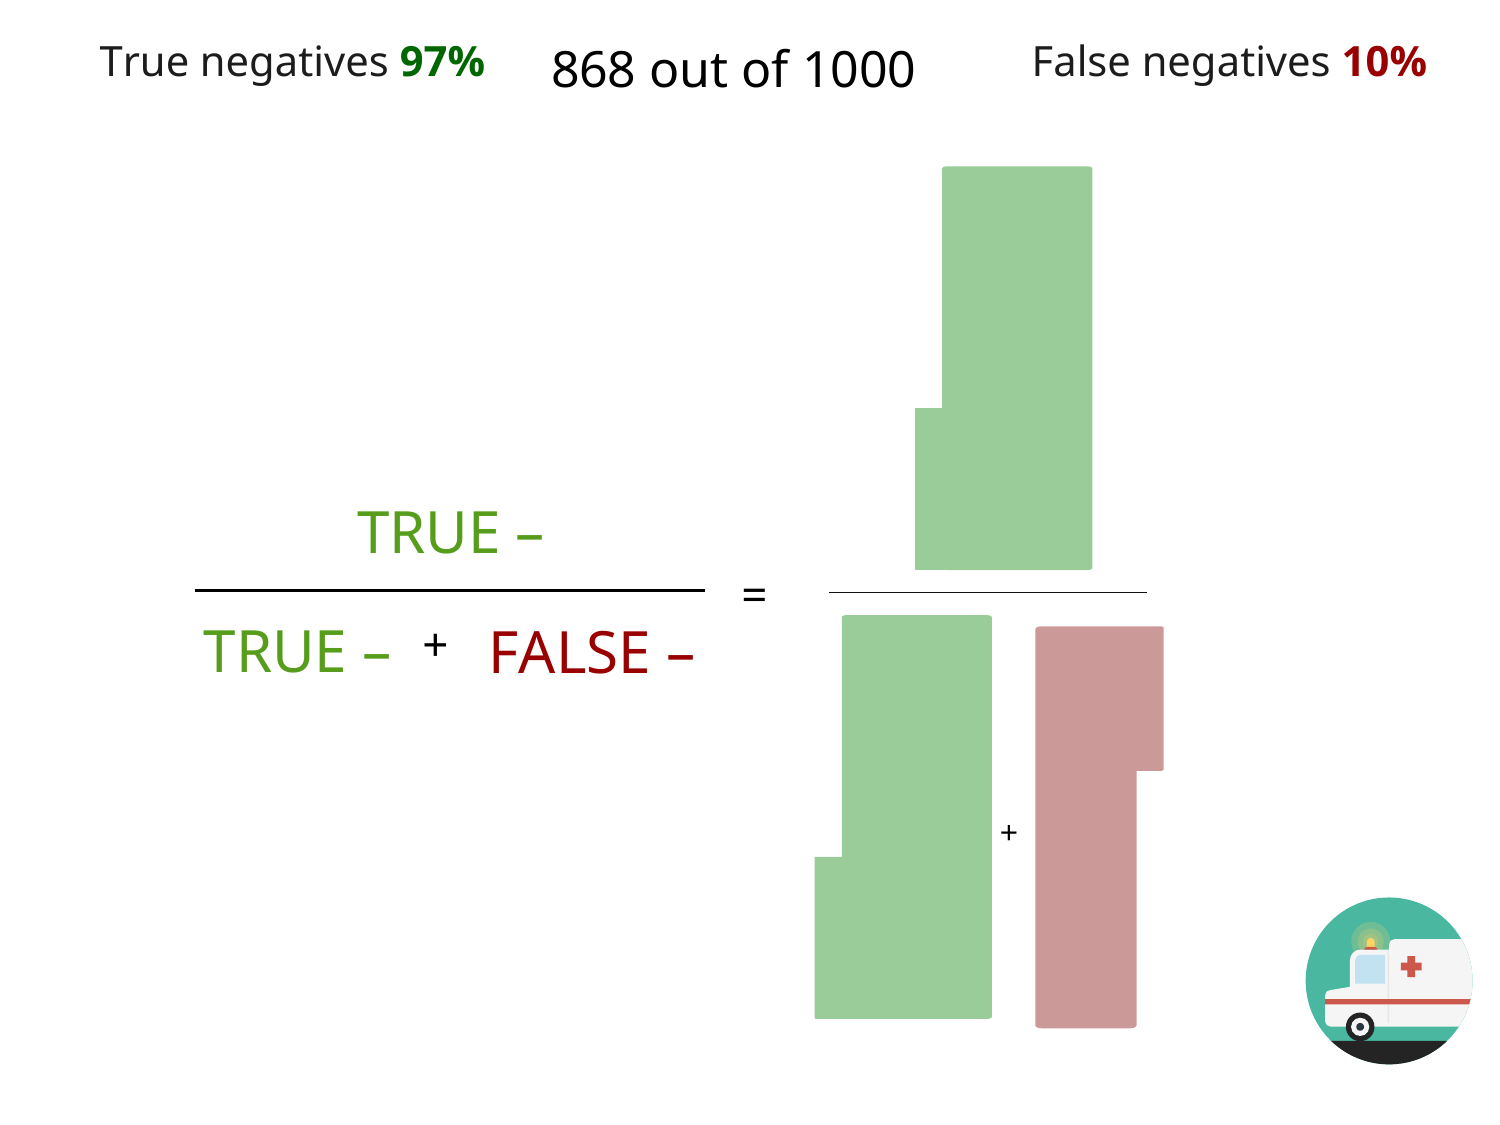

868 out of 1000
True negatives 97%
False negatives 10%
TRUE –
=
TRUE –
+
FALSE –
+